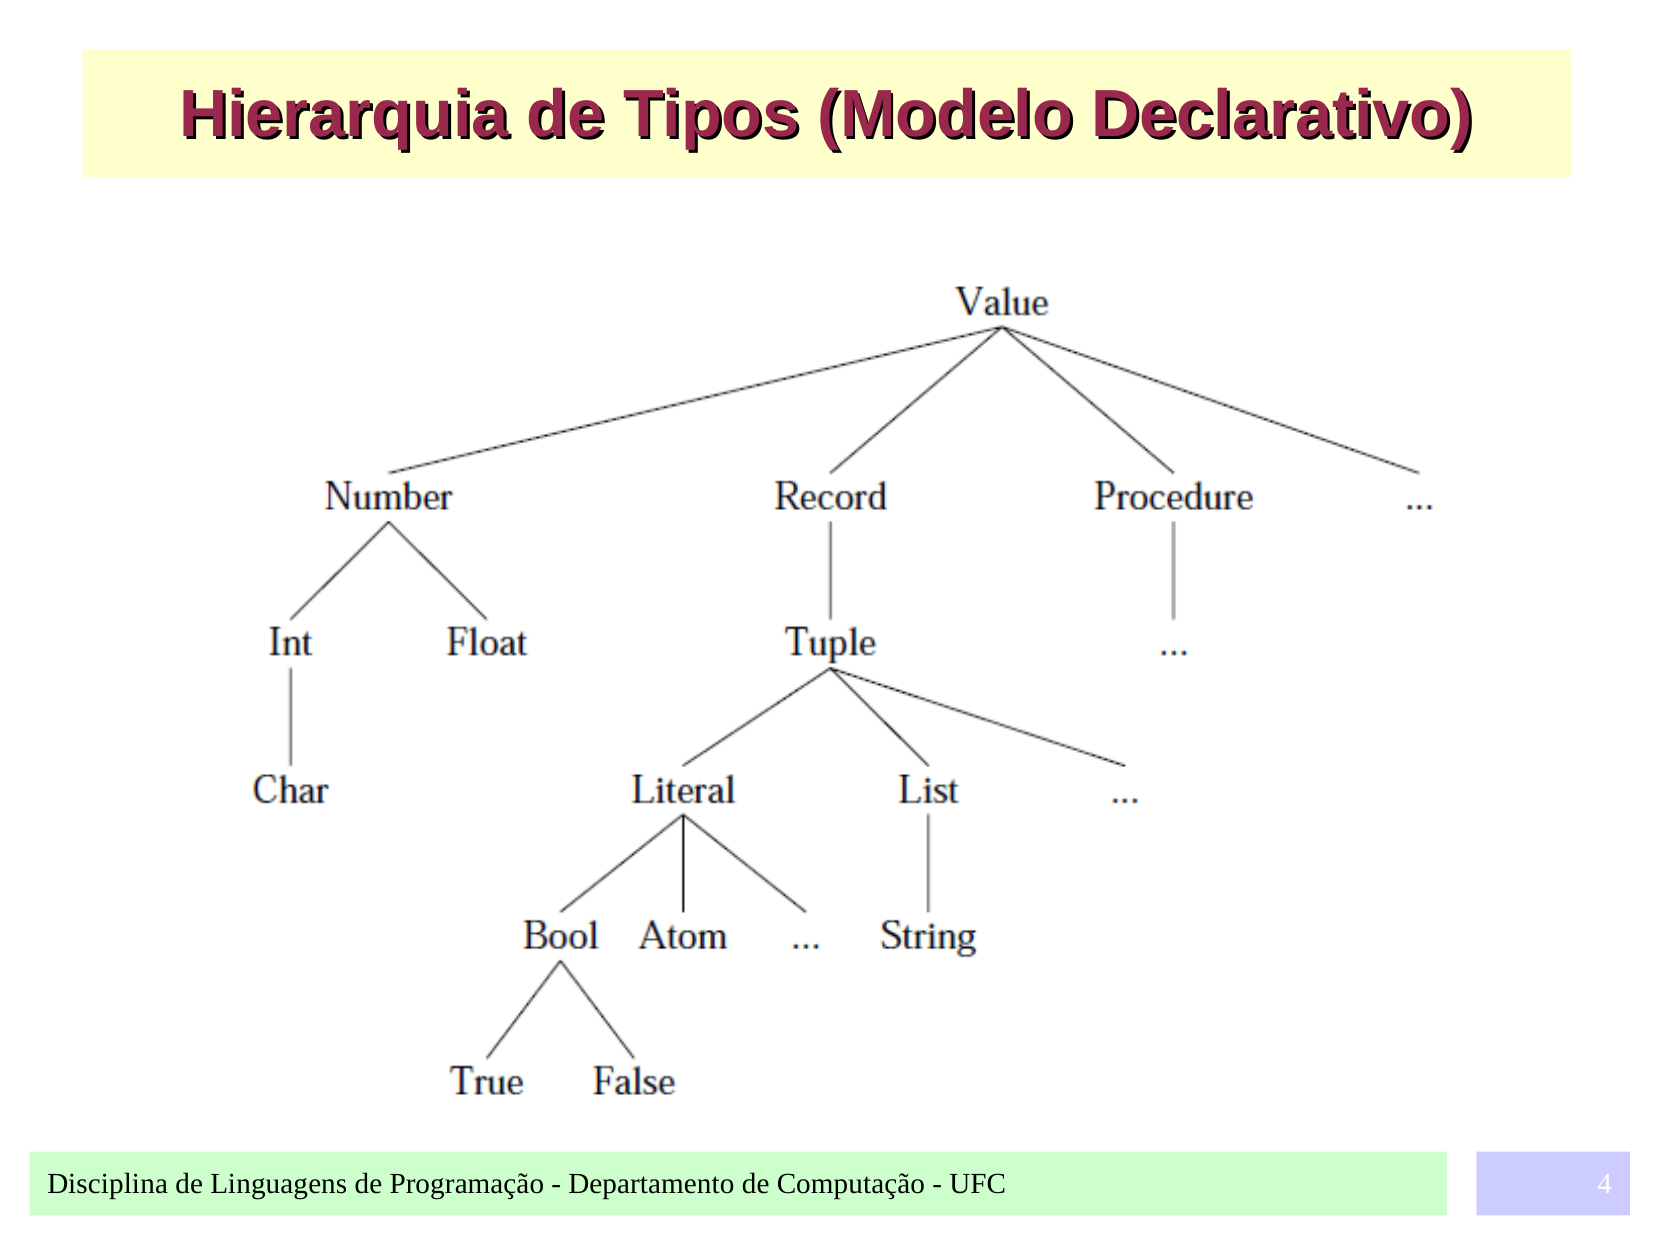

# Hierarquia de Tipos (Modelo Declarativo)
Disciplina de Linguagens de Programação - Departamento de Computação - UFC
4